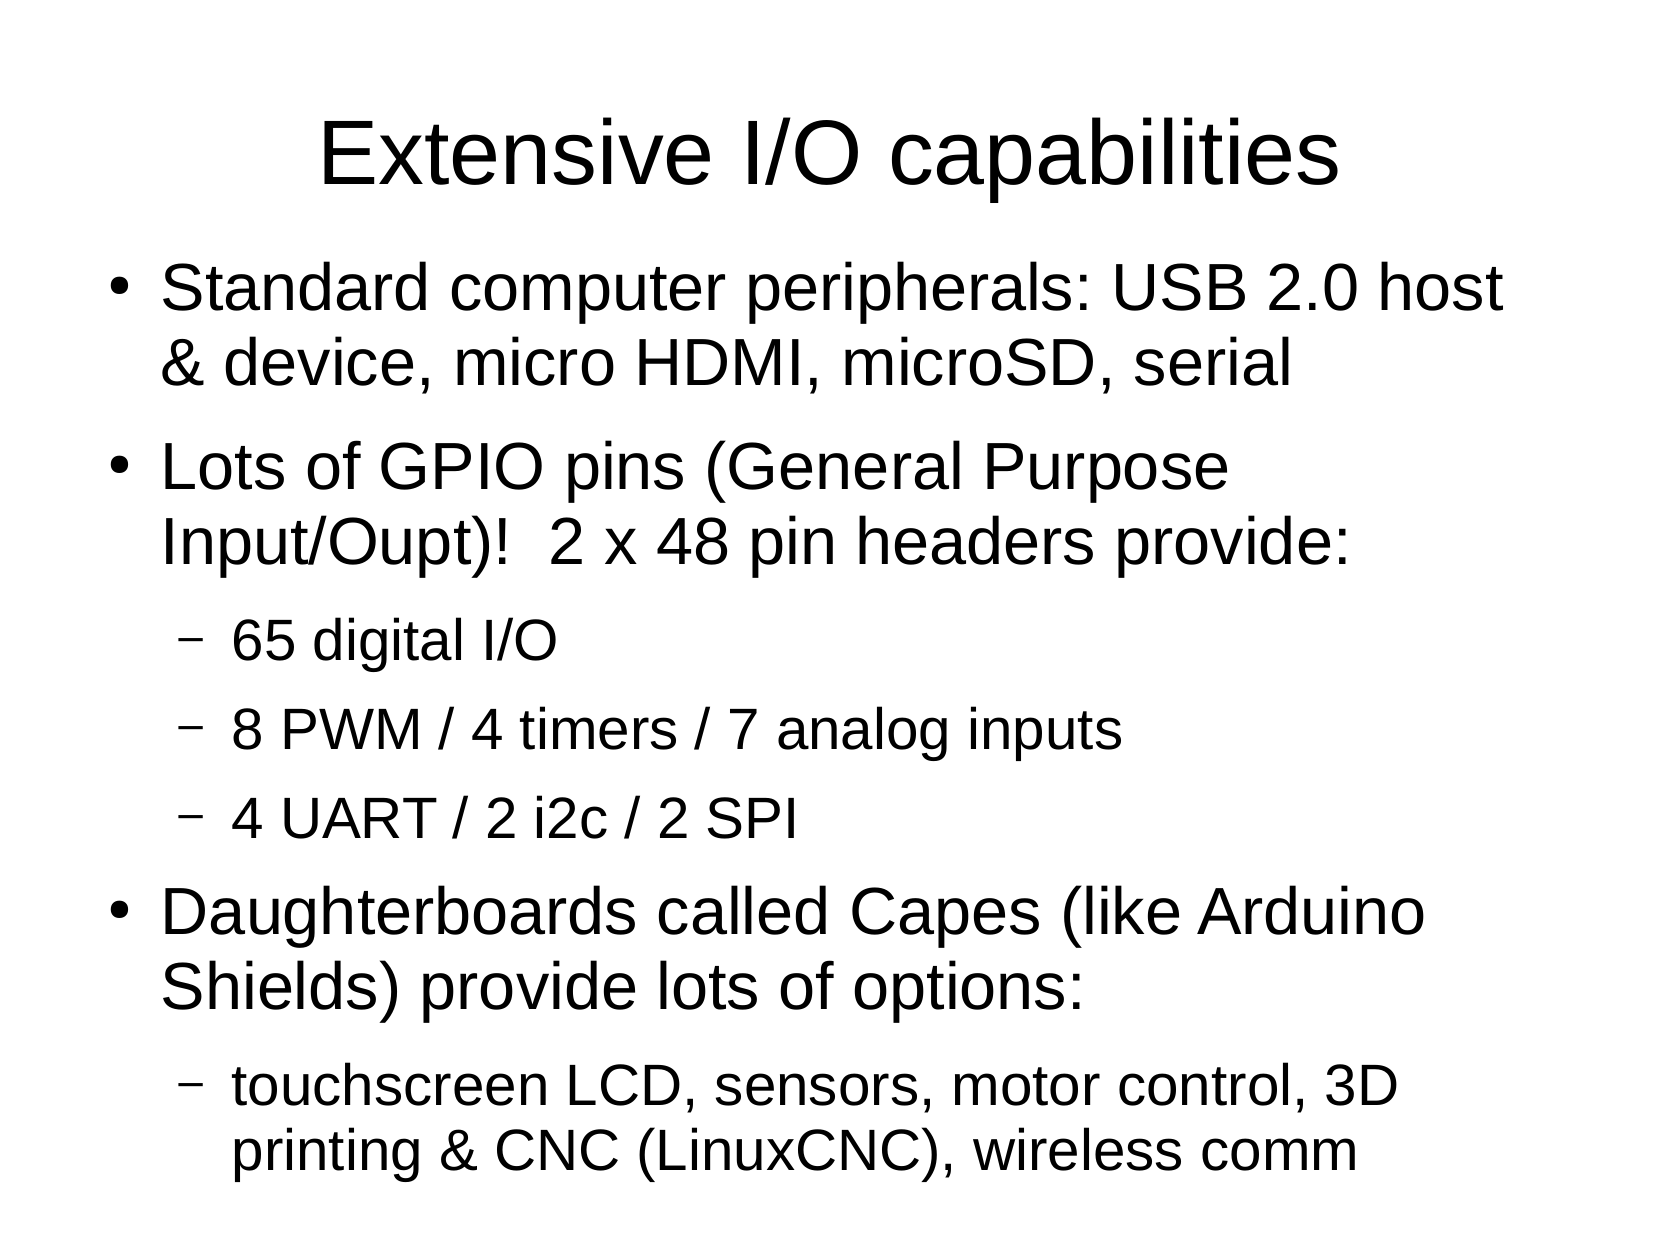

# Extensive I/O capabilities
Standard computer peripherals: USB 2.0 host & device, micro HDMI, microSD, serial
Lots of GPIO pins (General Purpose Input/Oupt)! 2 x 48 pin headers provide:
65 digital I/O
8 PWM / 4 timers / 7 analog inputs
4 UART / 2 i2c / 2 SPI
Daughterboards called Capes (like Arduino Shields) provide lots of options:
touchscreen LCD, sensors, motor control, 3D printing & CNC (LinuxCNC), wireless comm